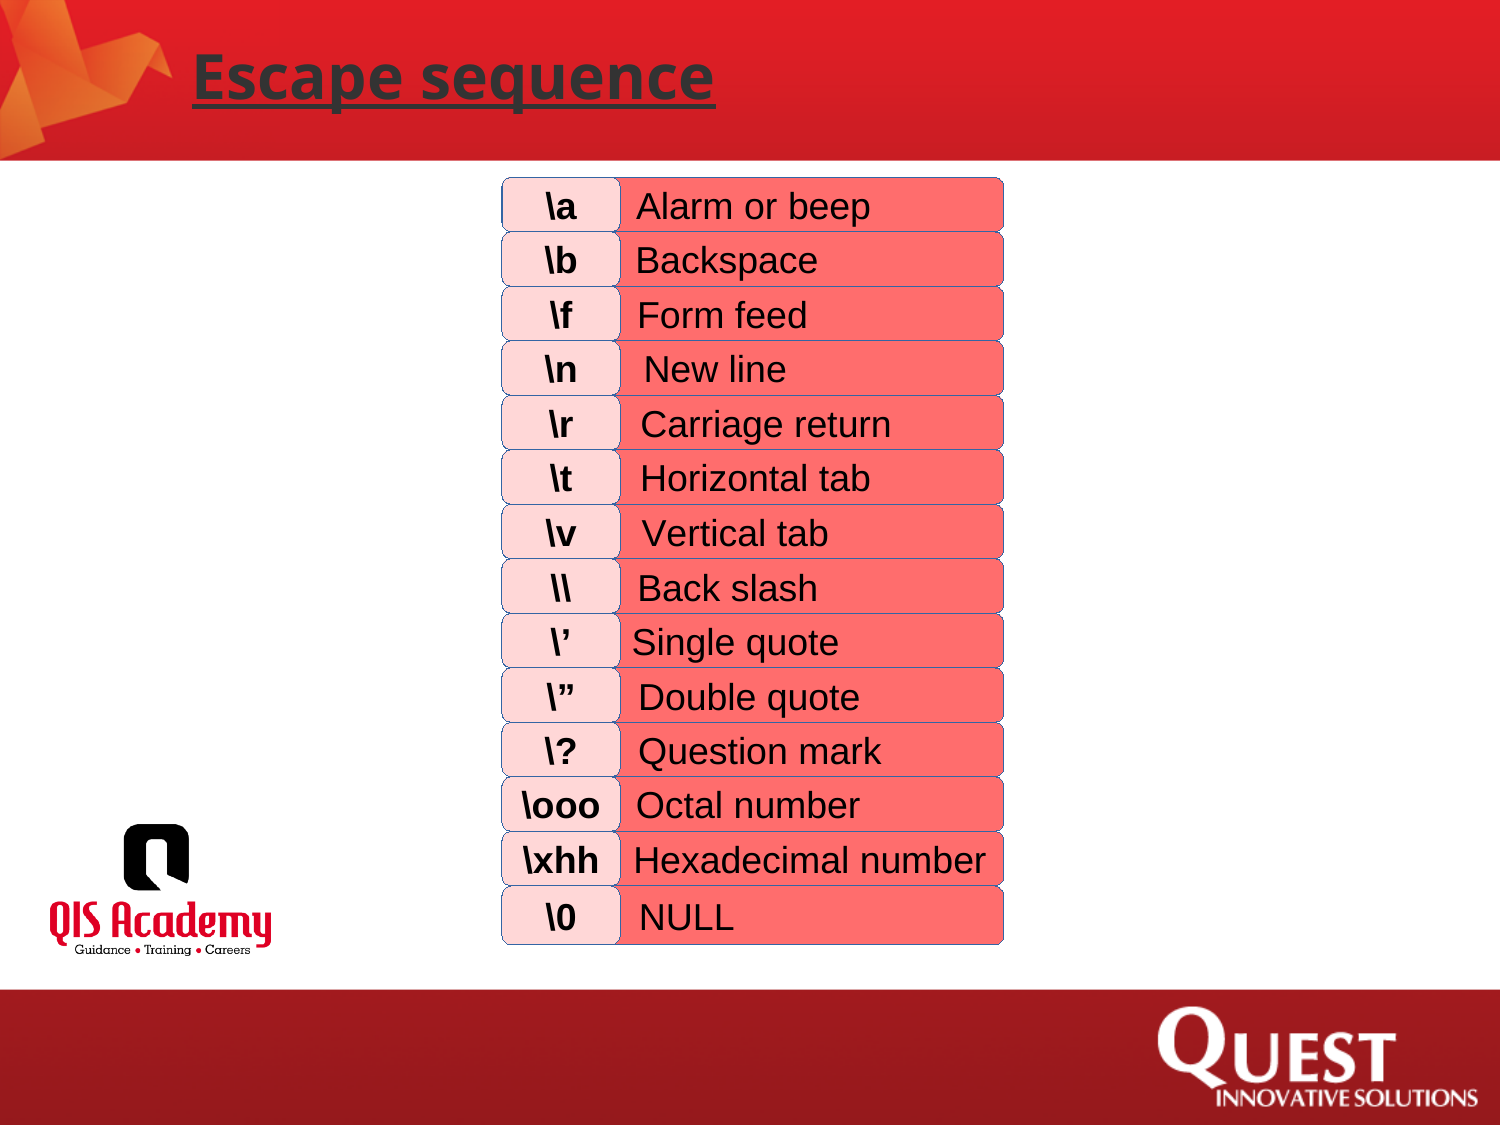

# Escape sequence
\a
\a
\a
\a
Alarm or beep
Alarm or beep
\a
Alarm or beep
\a
Backspace
\b
Form feed
\f
New line
\n
Carriage return
\r
Horizontal tab
\t
Vertical tab
\v
Back slash
\\
Single quote
\’
Double quote
\”
Question mark
\?
Octal number
\ooo
Hexadecimal number
\xhh
NULL
\0